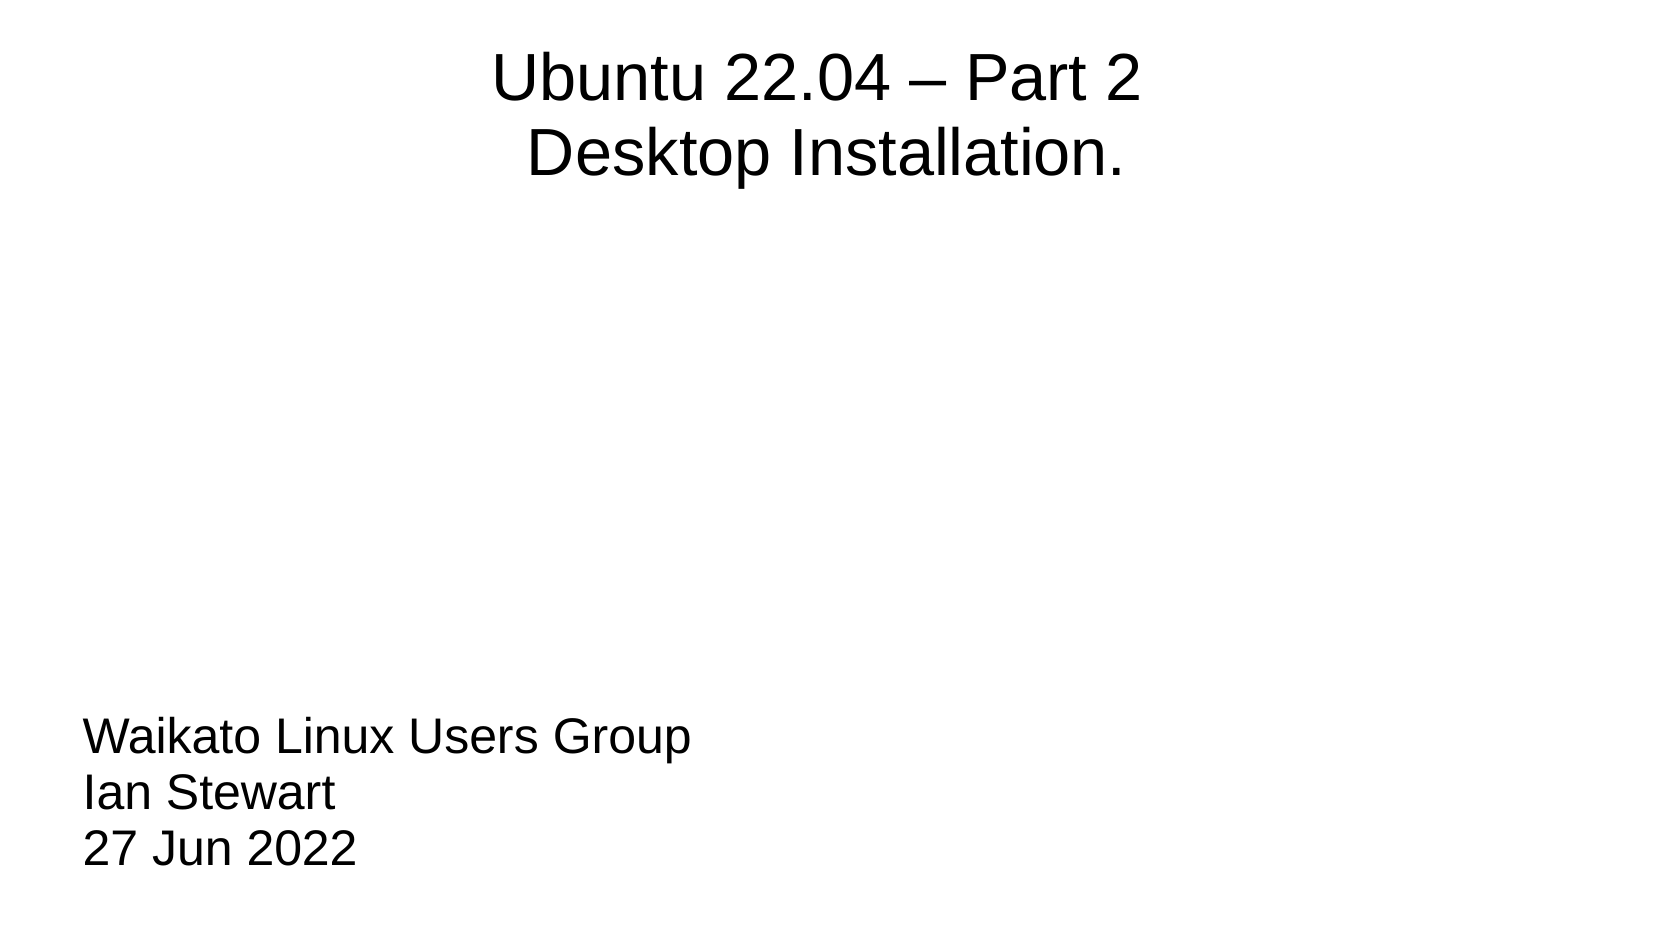

# Ubuntu 22.04 – Part 2 Desktop Installation.
Waikato Linux Users Group
Ian Stewart
27 Jun 2022